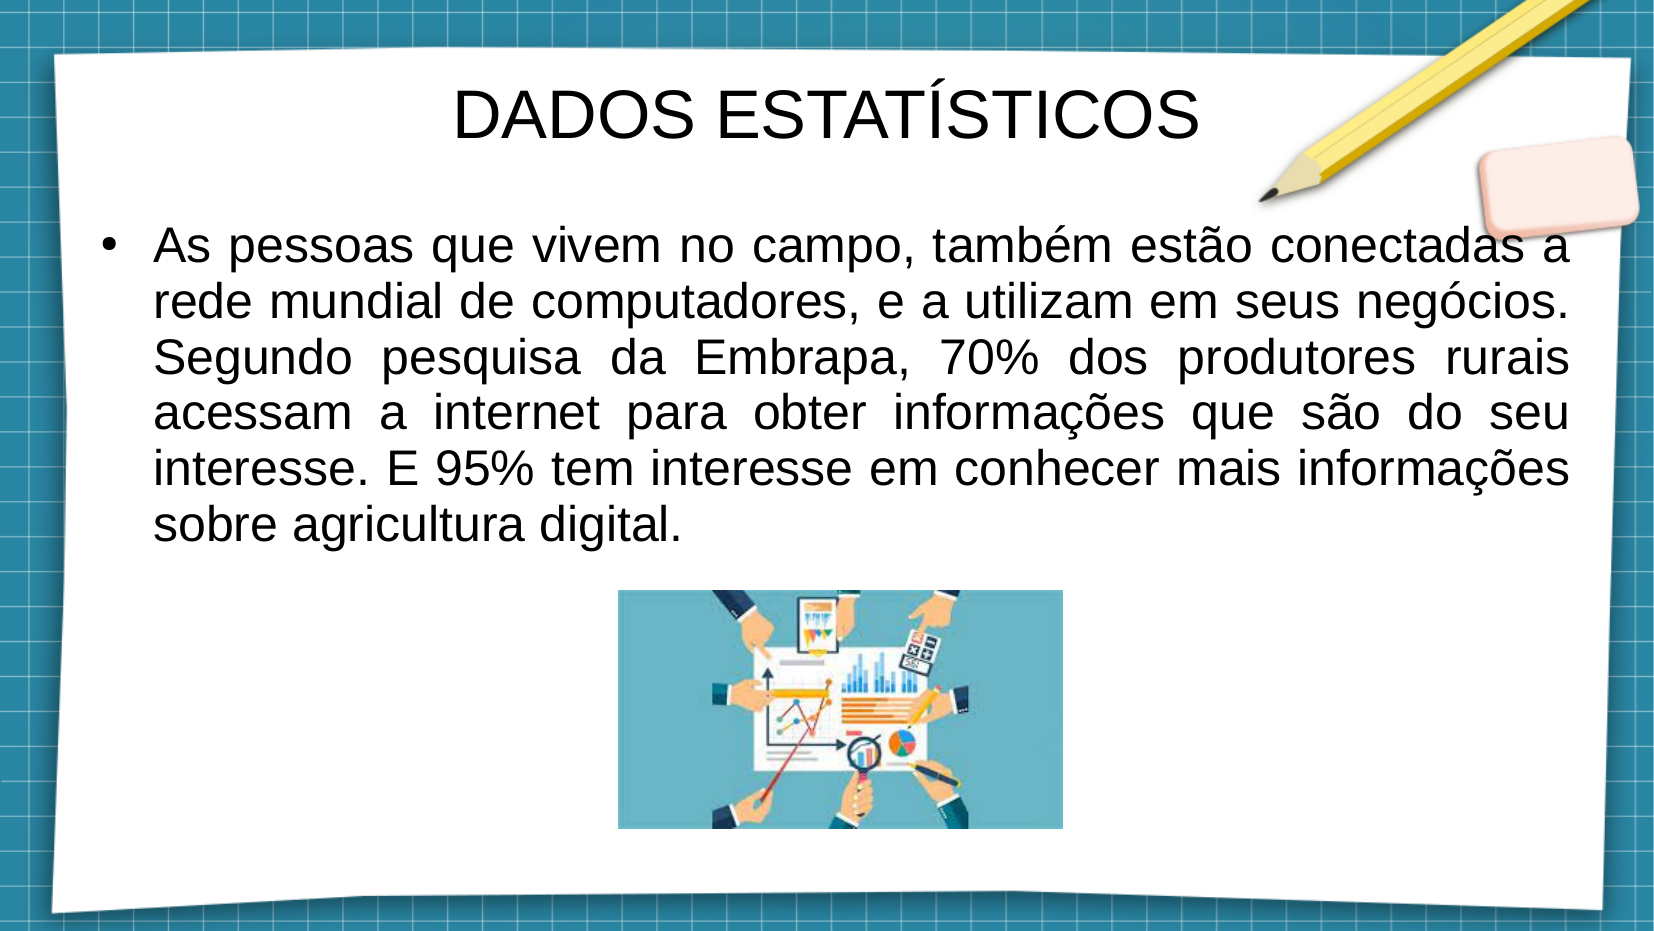

# DADOS ESTATÍSTICOS
As pessoas que vivem no campo, também estão conectadas a rede mundial de computadores, e a utilizam em seus negócios. Segundo pesquisa da Embrapa, 70% dos produtores rurais acessam a internet para obter informações que são do seu interesse. E 95% tem interesse em conhecer mais informações sobre agricultura digital.